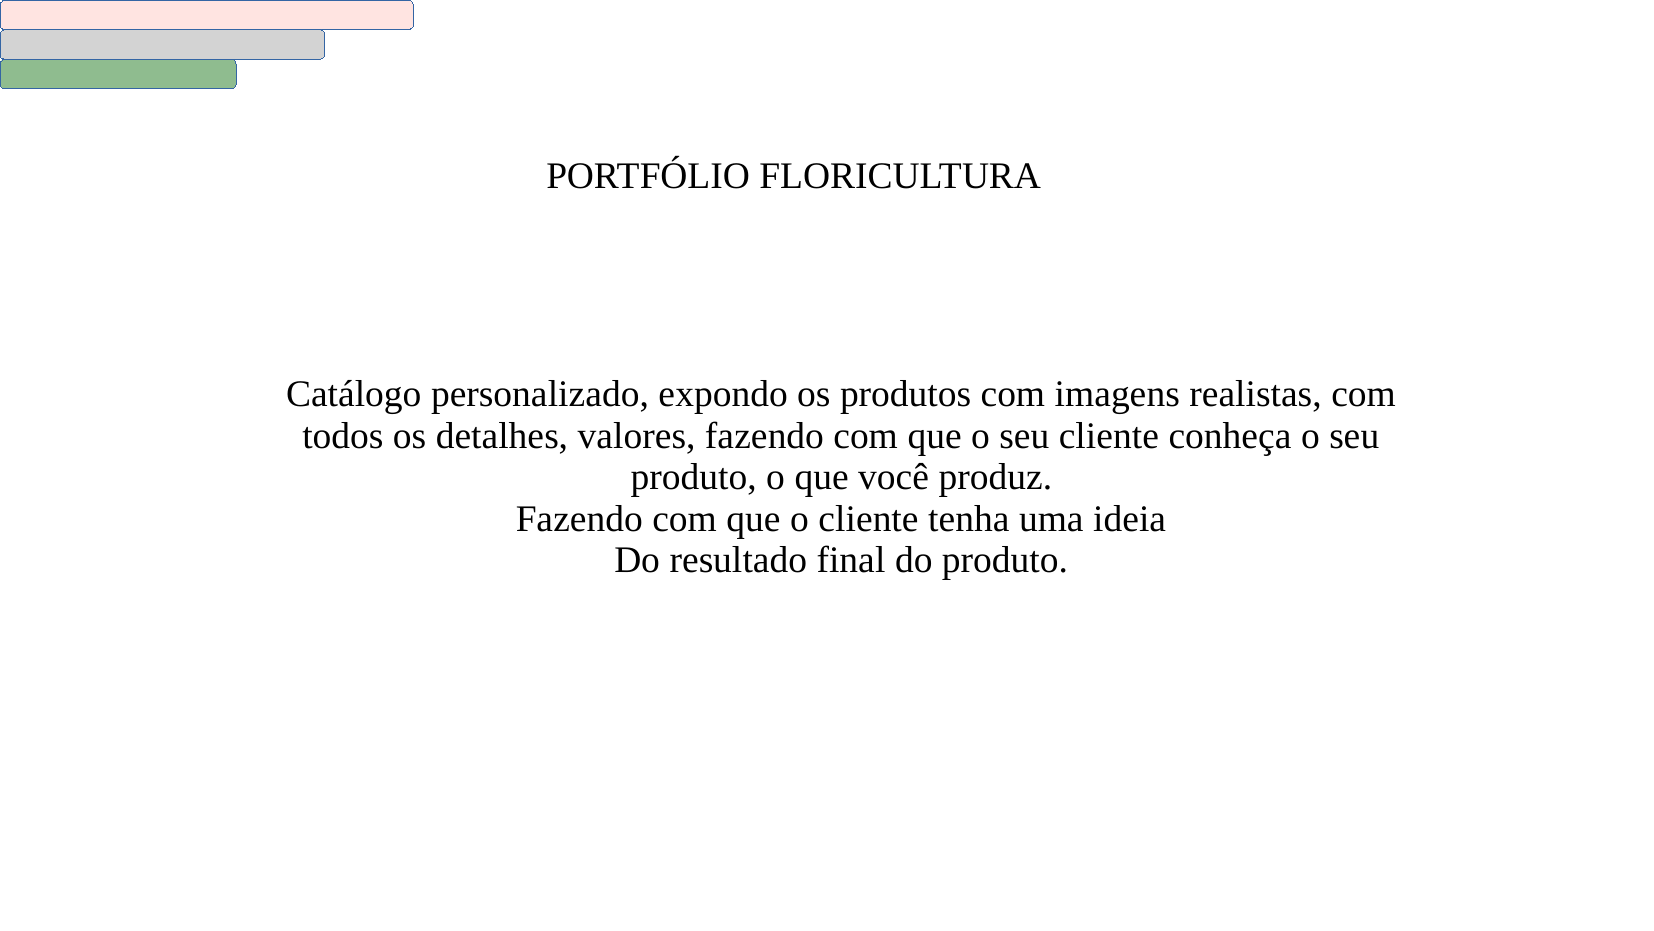

PORTFÓLIO FLORICULTURA
Catálogo personalizado, expondo os produtos com imagens realistas, com todos os detalhes, valores, fazendo com que o seu cliente conheça o seu produto, o que você produz.
Fazendo com que o cliente tenha uma ideia
Do resultado final do produto.